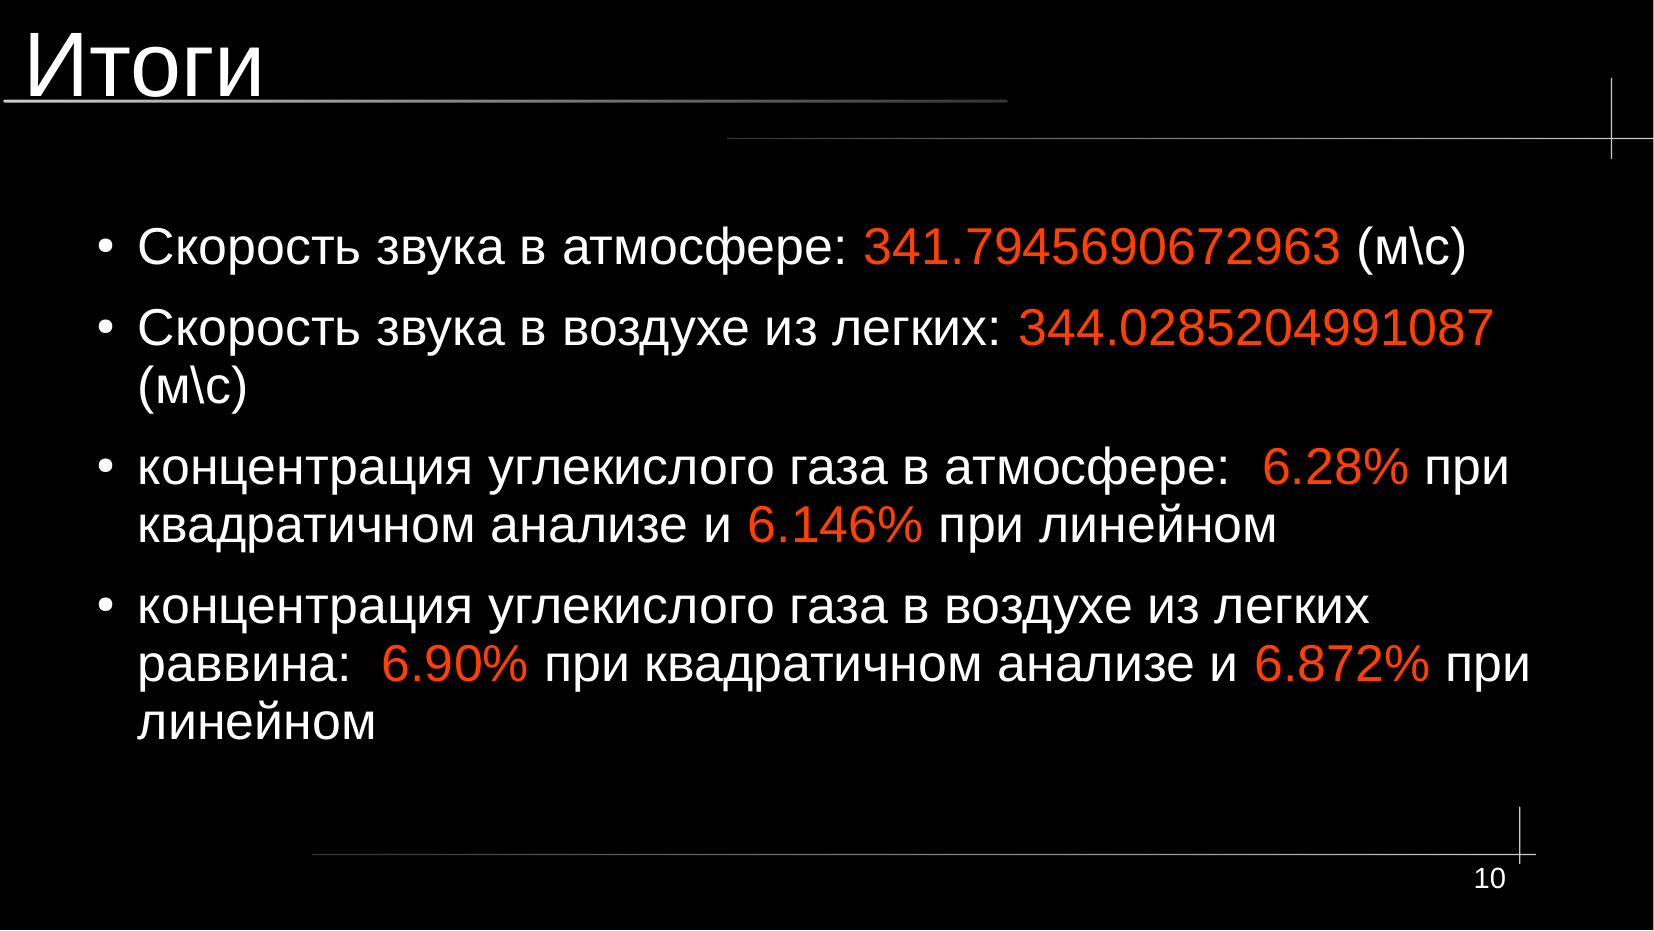

# Итоги
Скорость звука в атмосфере: 341.7945690672963 (м\с)
Скорость звука в воздухе из легких: 344.0285204991087 (м\с)
концентрация углекислого газа в атмосфере: 6.28% при квадратичном анализе и 6.146% при линейном
концентрация углекислого газа в воздухе из легких раввина: 6.90% при квадратичном анализе и 6.872% при линейном
10